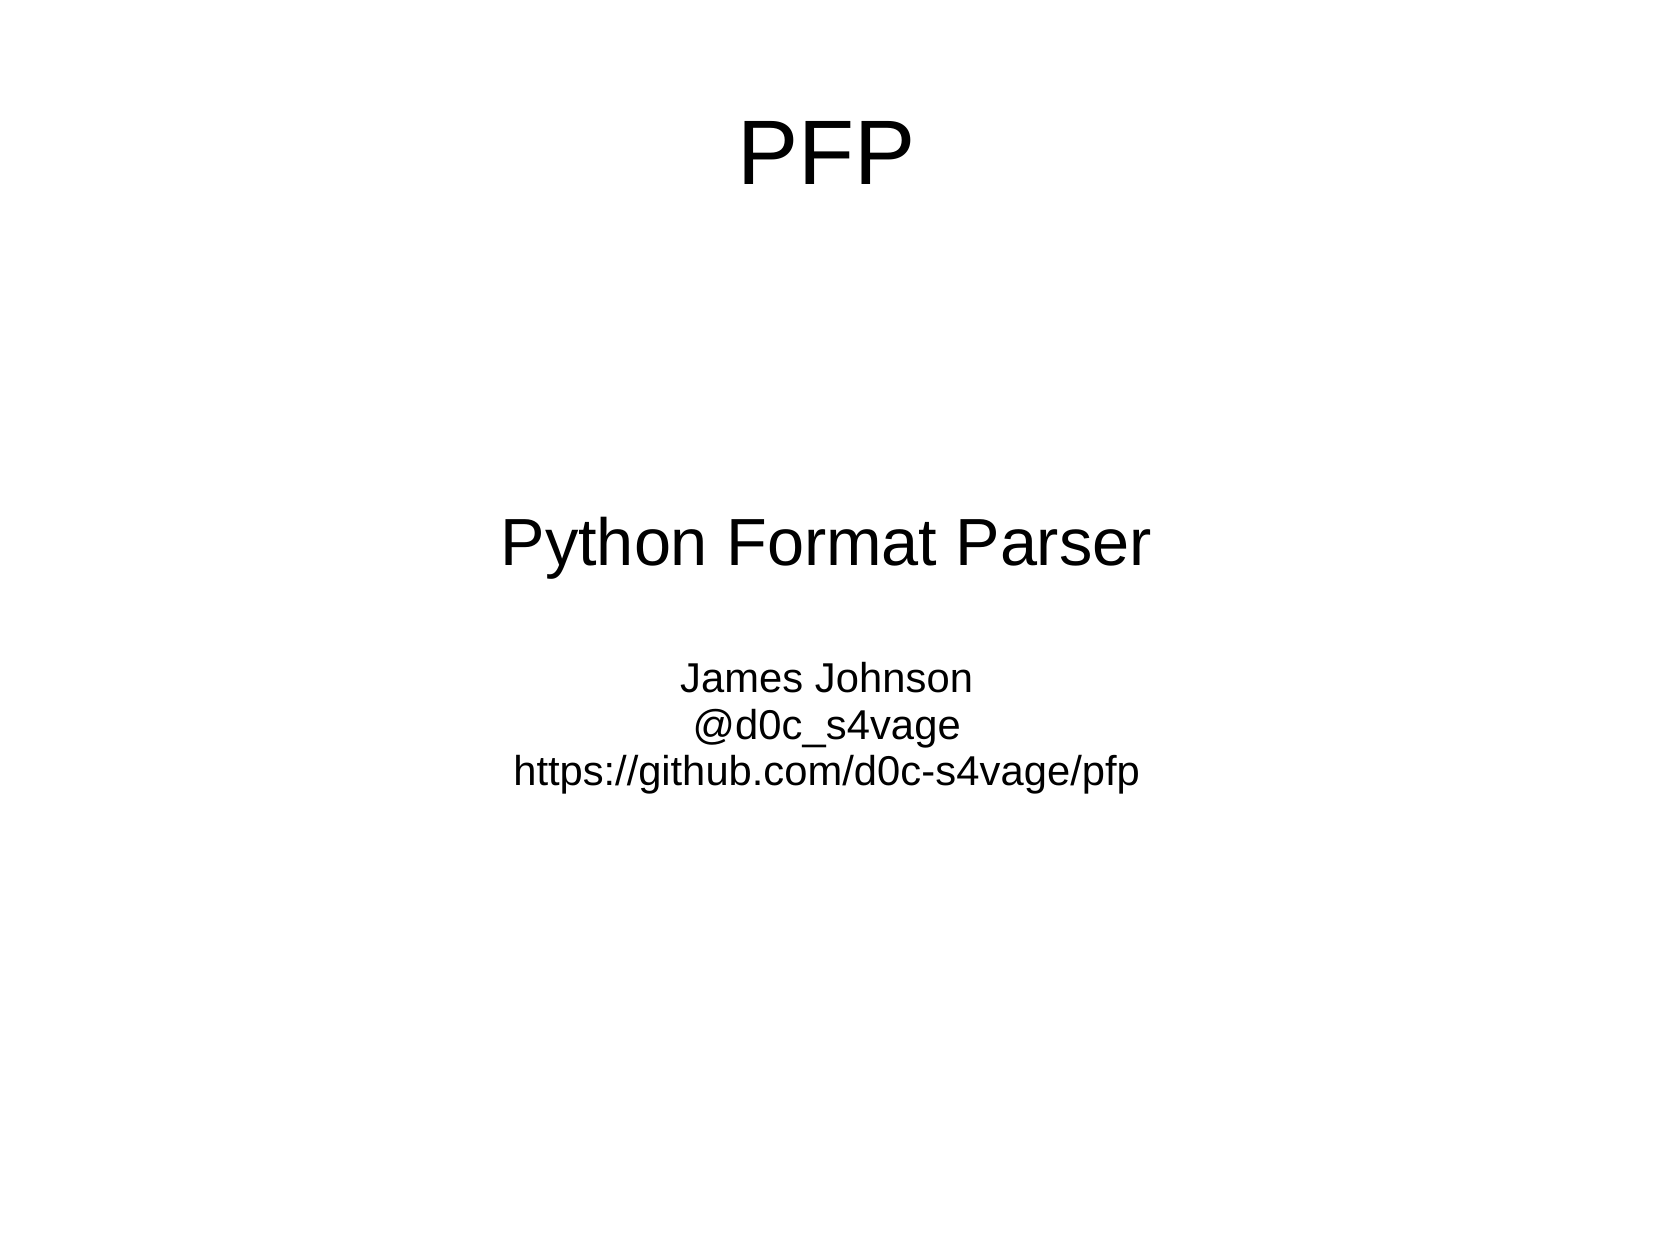

# PFP
Python Format Parser
James Johnson
@d0c_s4vage
https://github.com/d0c-s4vage/pfp